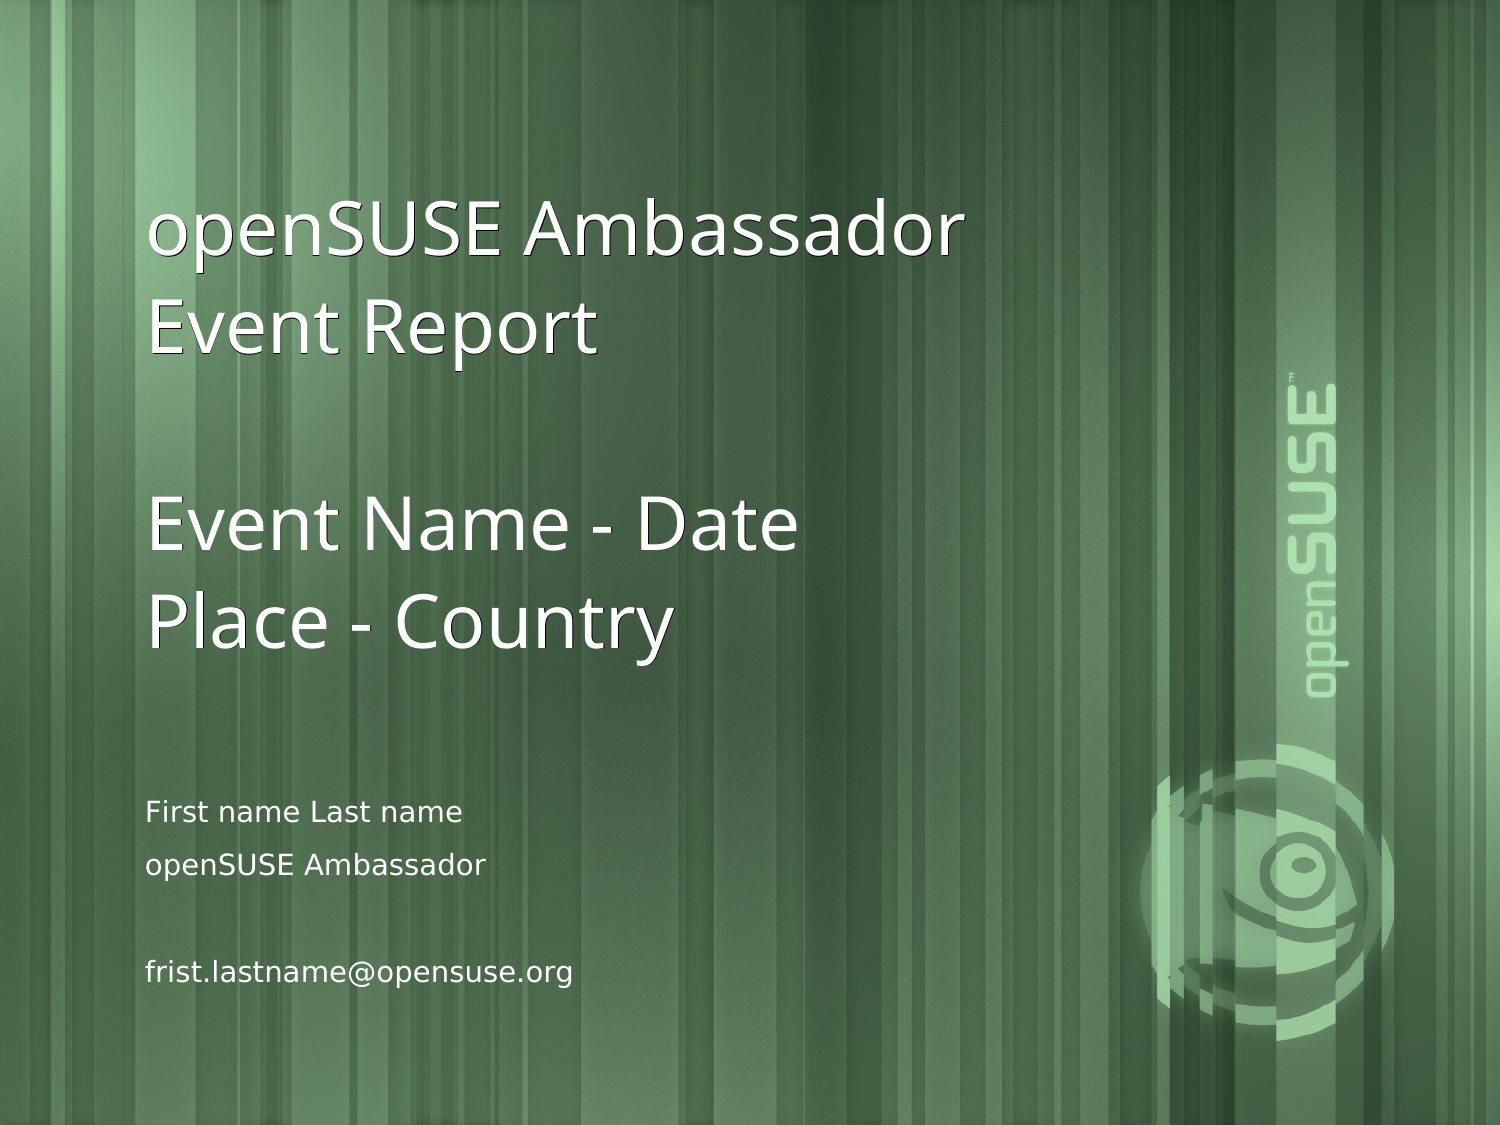

# openSUSE Ambassador Event Report Event Name - Date Place - Country
First name Last name
openSUSE Ambassador
frist.lastname@opensuse.org